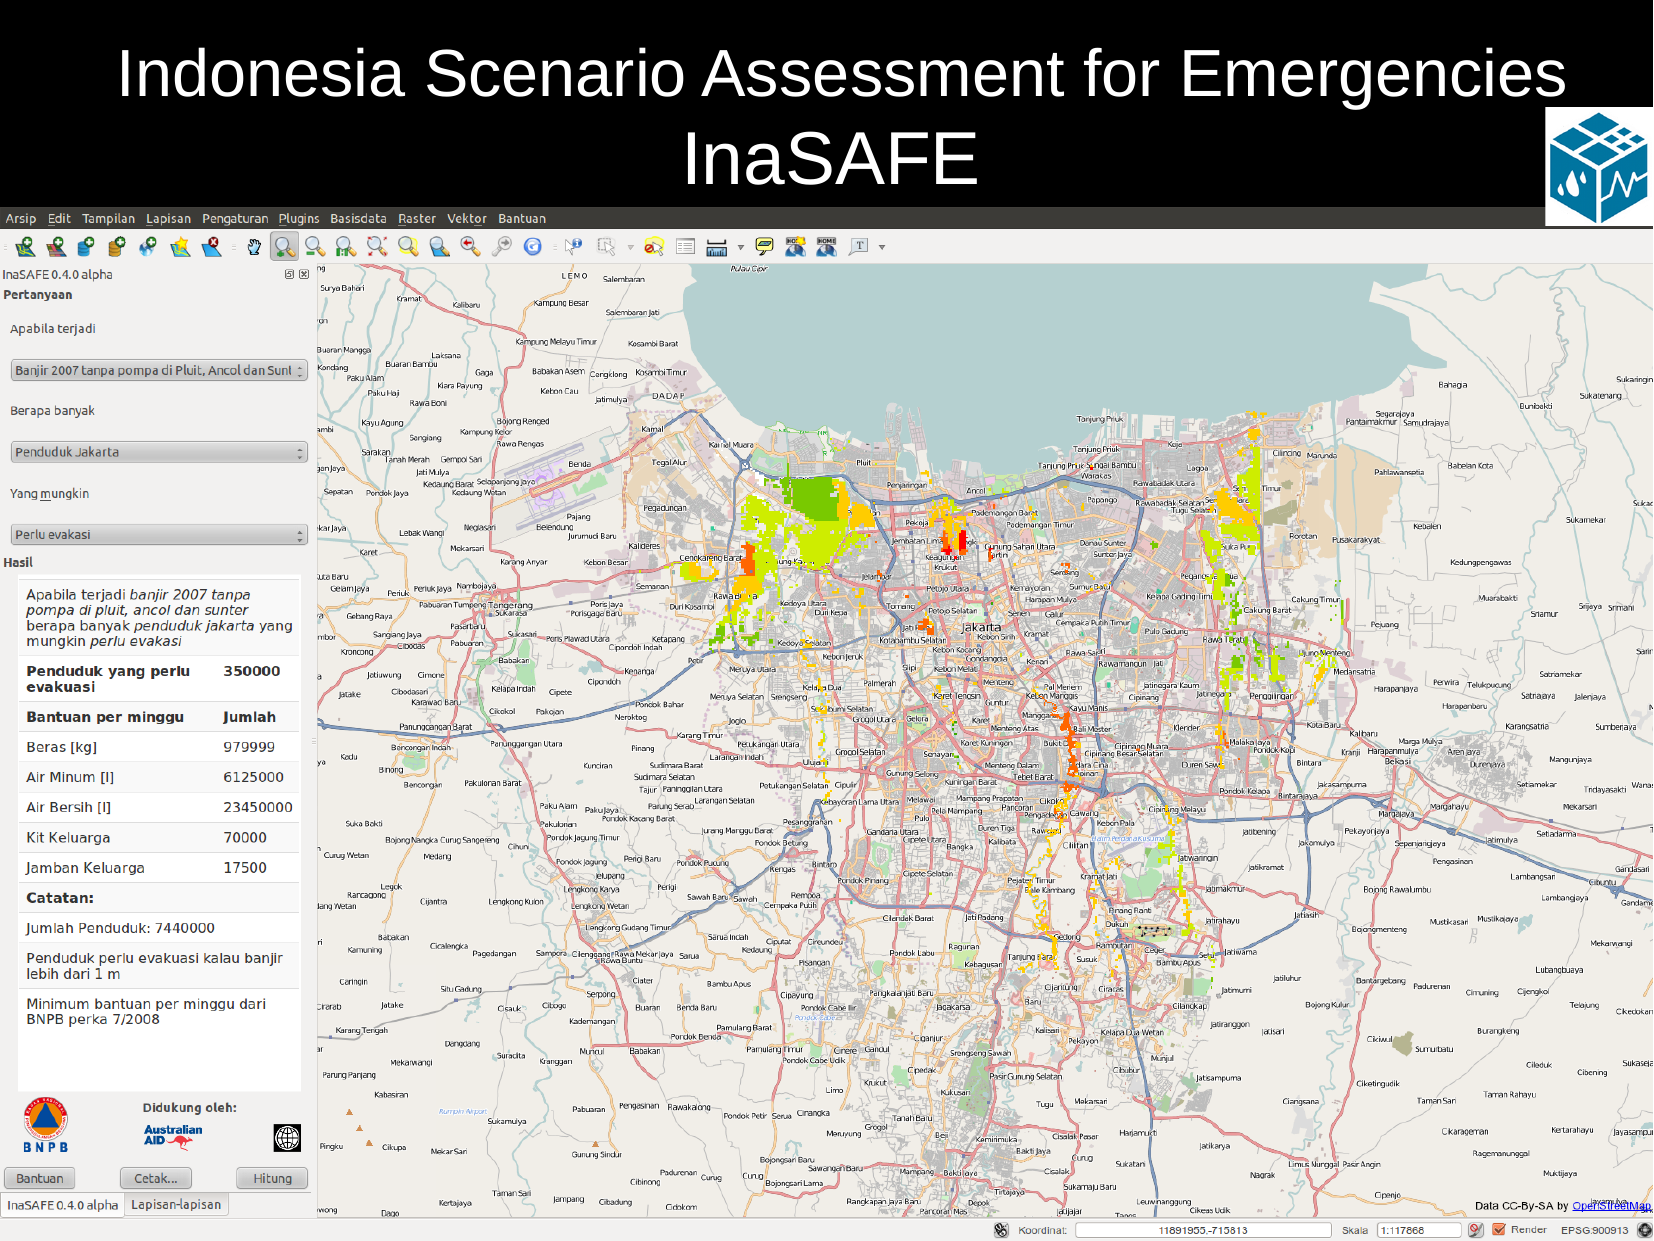

# Indonesia Scenario Assessment for Emergencies InaSAFE